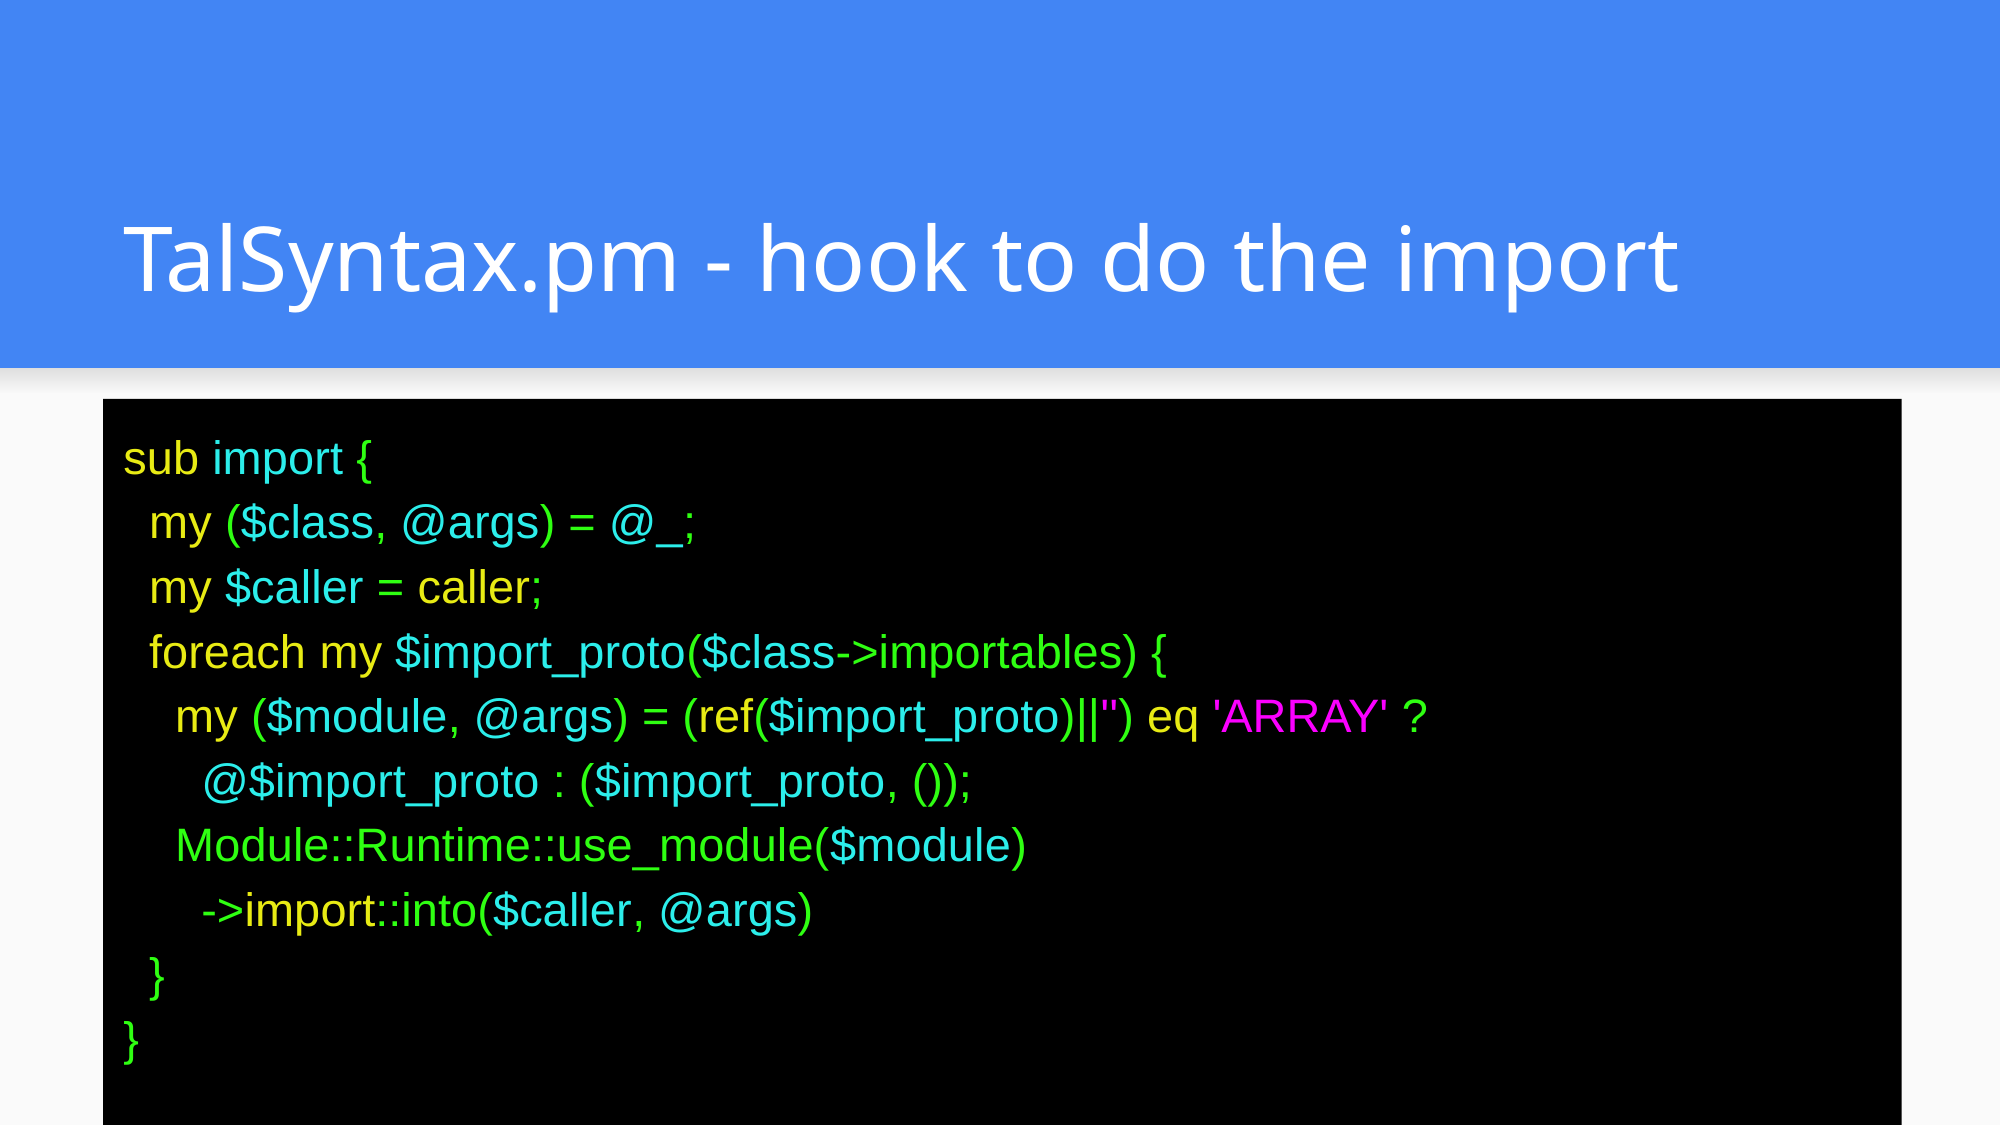

# TalSyntax.pm - hook to do the import
sub import {
 my ($class, @args) = @_;
 my $caller = caller;
 foreach my $import_proto($class->importables) {
 my ($module, @args) = (ref($import_proto)||'') eq 'ARRAY' ?
 @$import_proto : ($import_proto, ());
 Module::Runtime::use_module($module)
 ->import::into($caller, @args)
 }
}